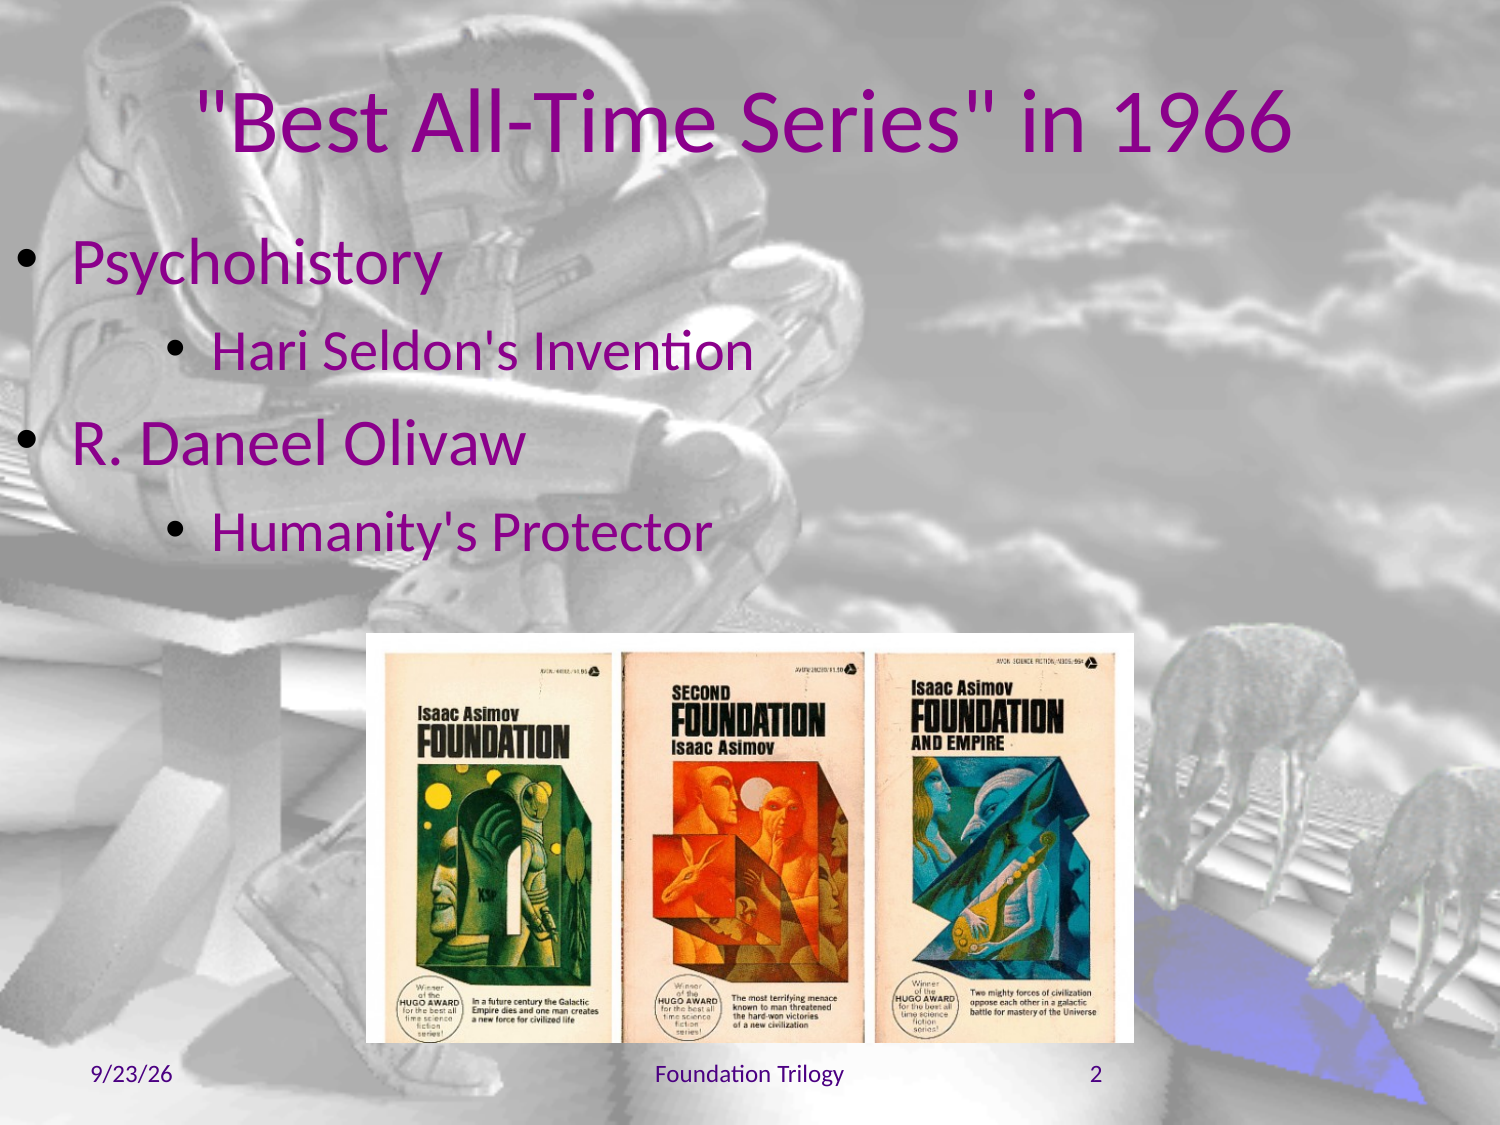

# "Best All-Time Series" in 1966
Psychohistory
Hari Seldon's Invention
R. Daneel Olivaw
Humanity's Protector
2